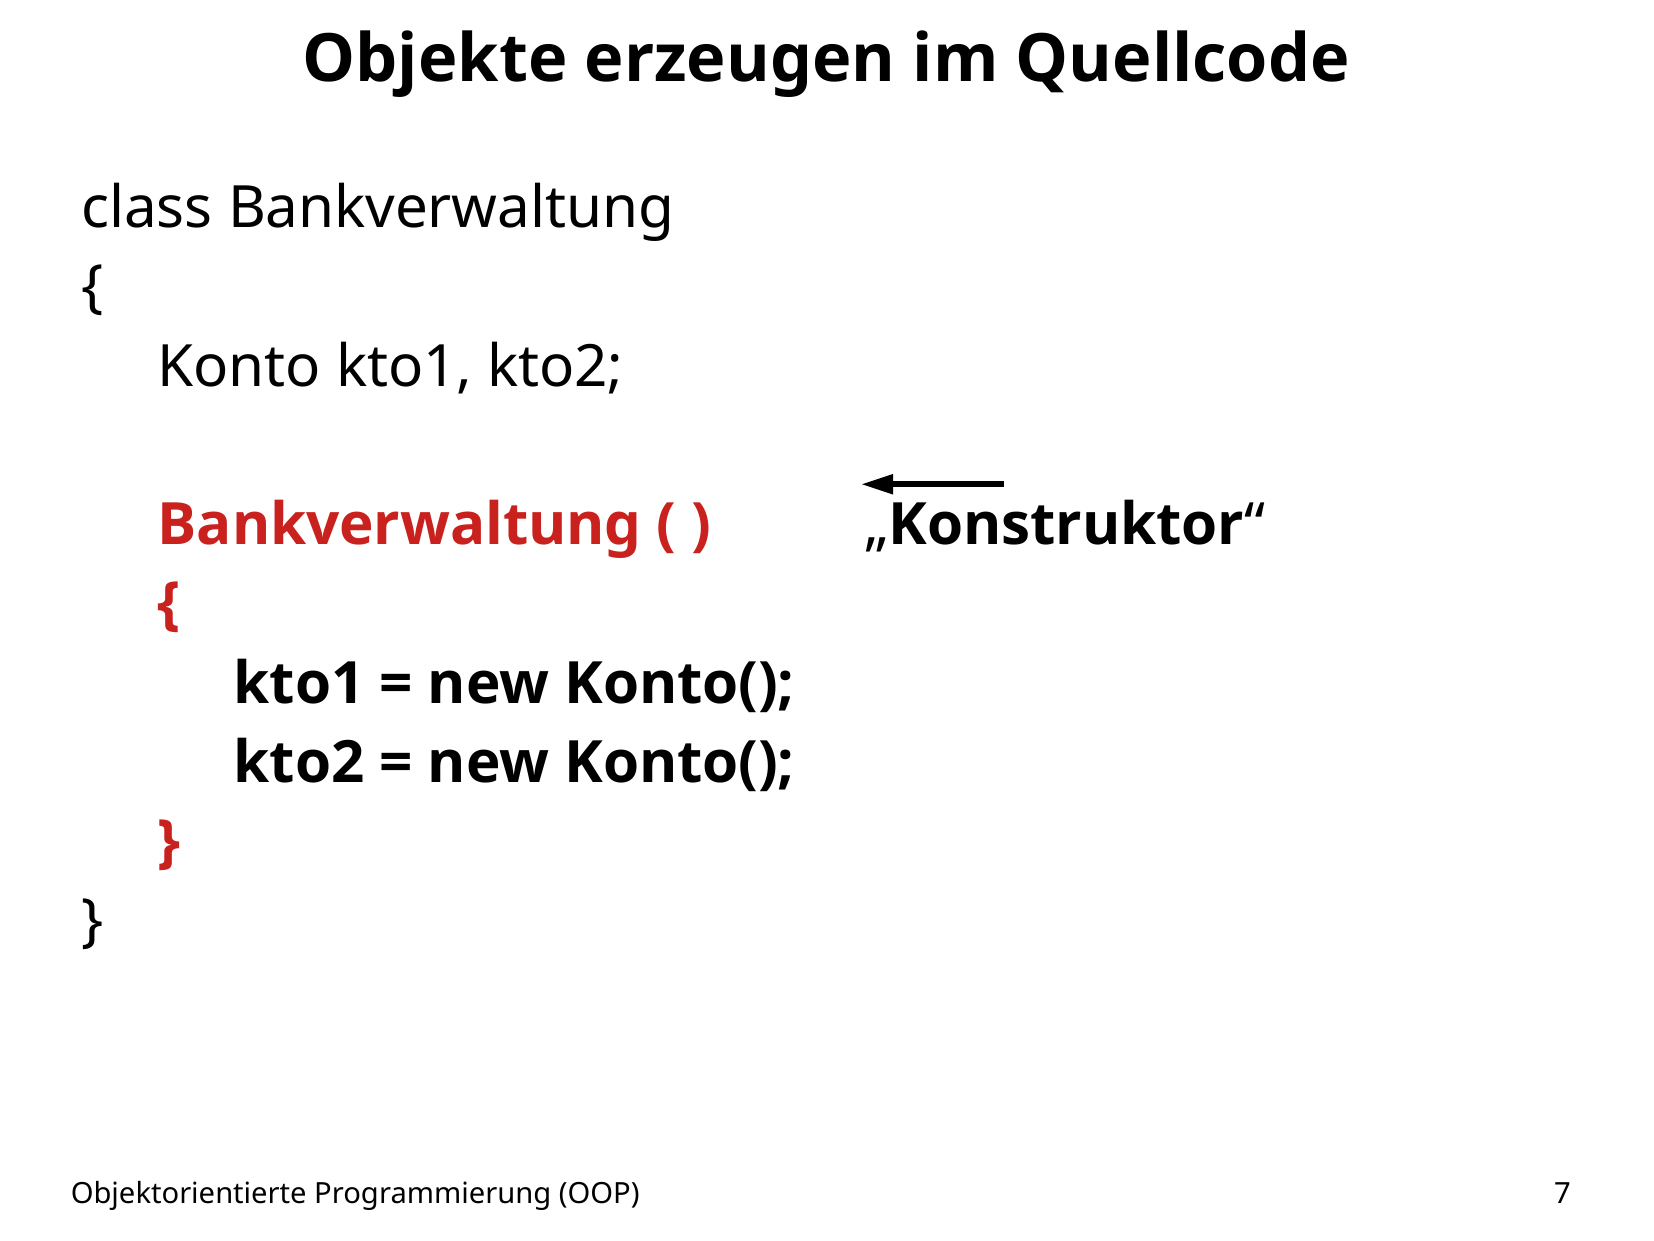

# Objekte erzeugen im Quellcode
 class Bankverwaltung
 {
 Konto kto1, kto2;
 Bankverwaltung ( ) „Konstruktor“
 {
 kto1 = new Konto();
 kto2 = new Konto();
 }
 }
Objektorientierte Programmierung (OOP)
7